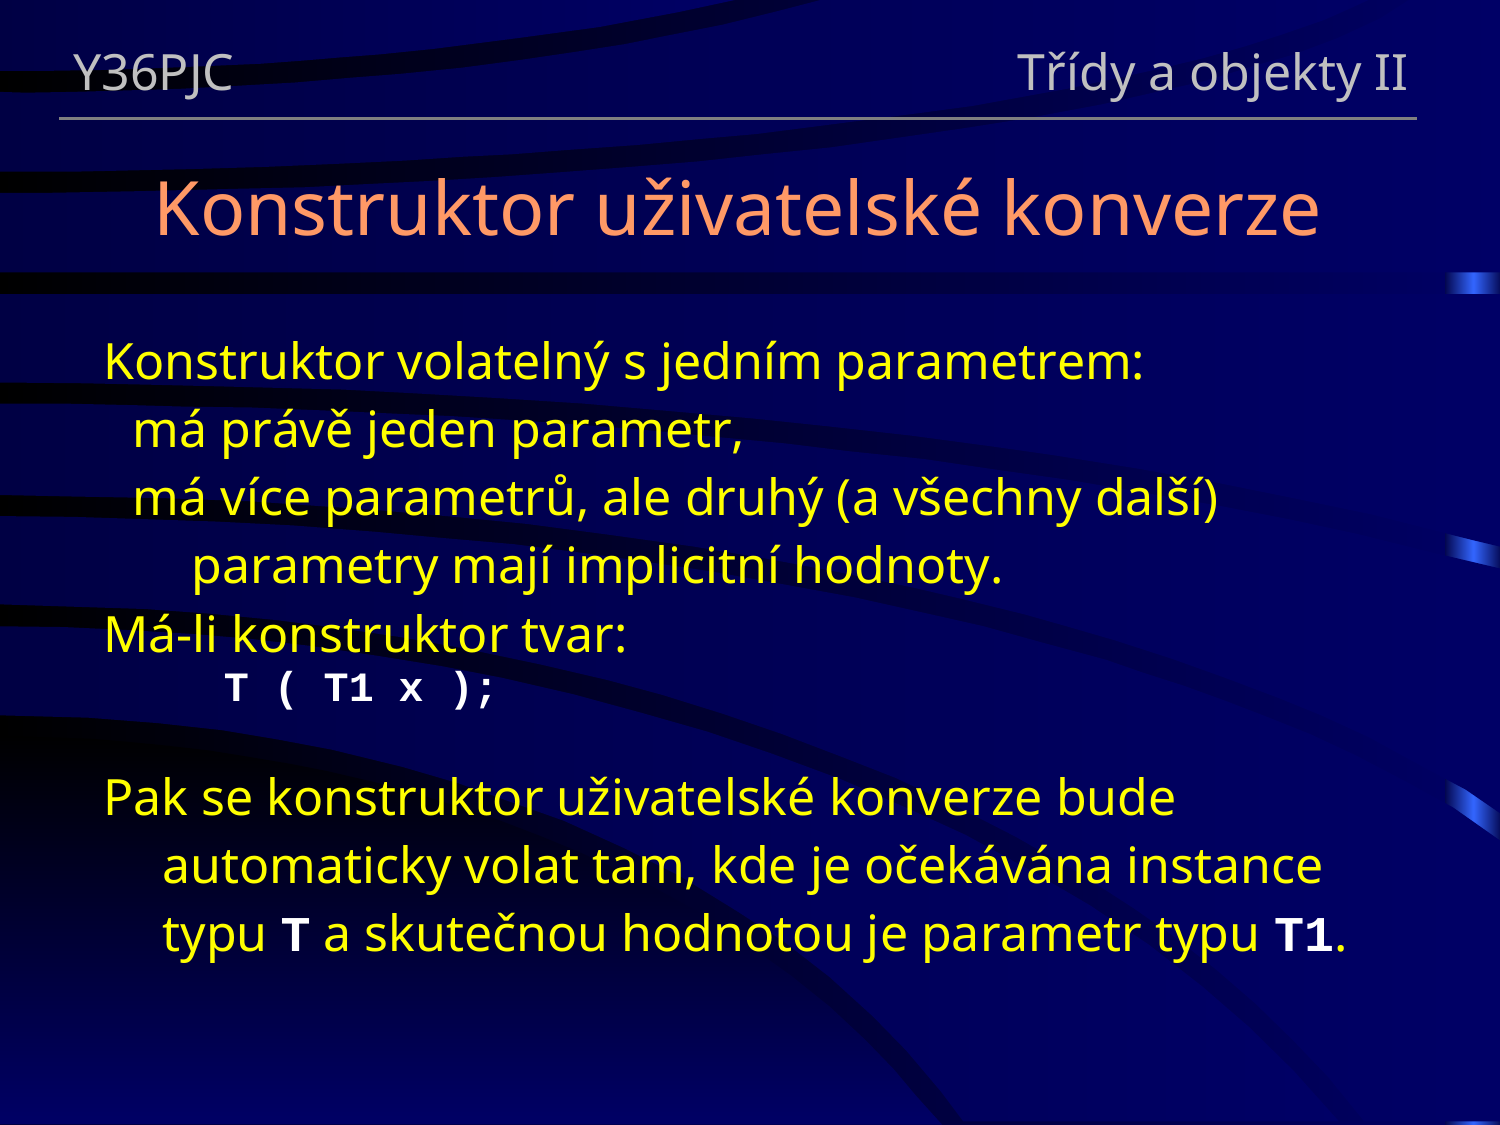

Y36PJC
Třídy a objekty II
Konstruktor uživatelské konverze
Konstruktor volatelný s jedním parametrem:
má právě jeden parametr,
má více parametrů, ale druhý (a všechny další) parametry mají implicitní hodnoty.
Má-li konstruktor tvar:
	T ( T1 x );
Pak se konstruktor uživatelské konverze bude automaticky volat tam, kde je očekávána instance typu T a skutečnou hodnotou je parametr typu T1.